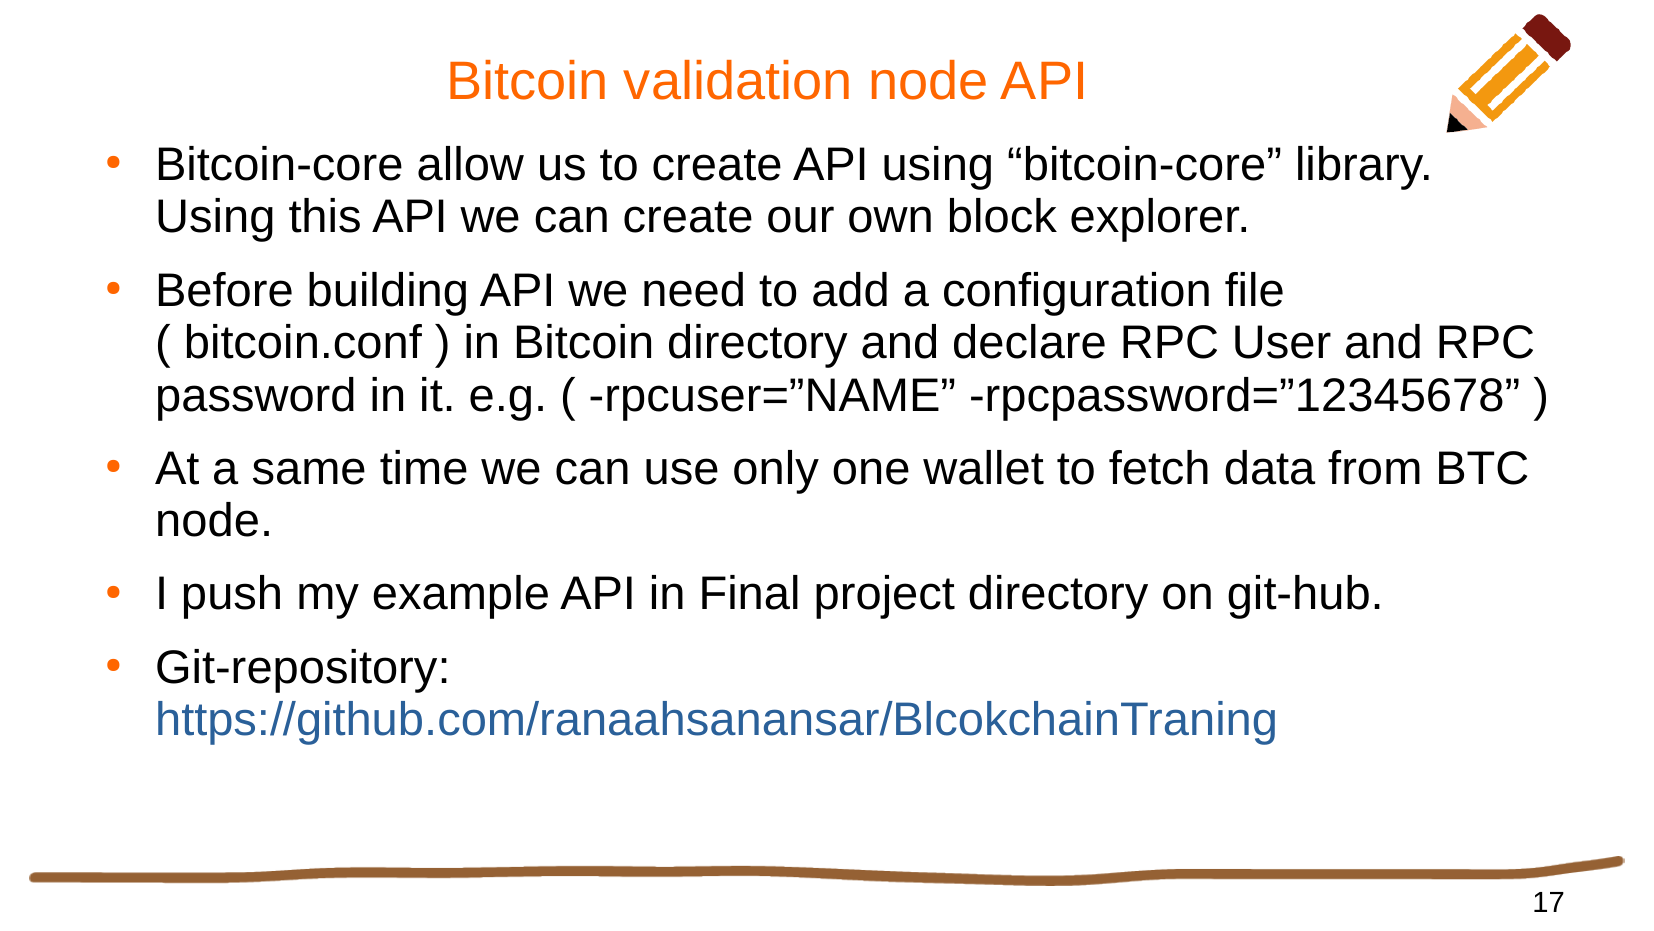

# Bitcoin validation node API
Bitcoin-core allow us to create API using “bitcoin-core” library. Using this API we can create our own block explorer.
Before building API we need to add a configuration file ( bitcoin.conf ) in Bitcoin directory and declare RPC User and RPC password in it. e.g. ( -rpcuser=”NAME” -rpcpassword=”12345678” )
At a same time we can use only one wallet to fetch data from BTC node.
I push my example API in Final project directory on git-hub.
Git-repository: https://github.com/ranaahsanansar/BlcokchainTraning
17